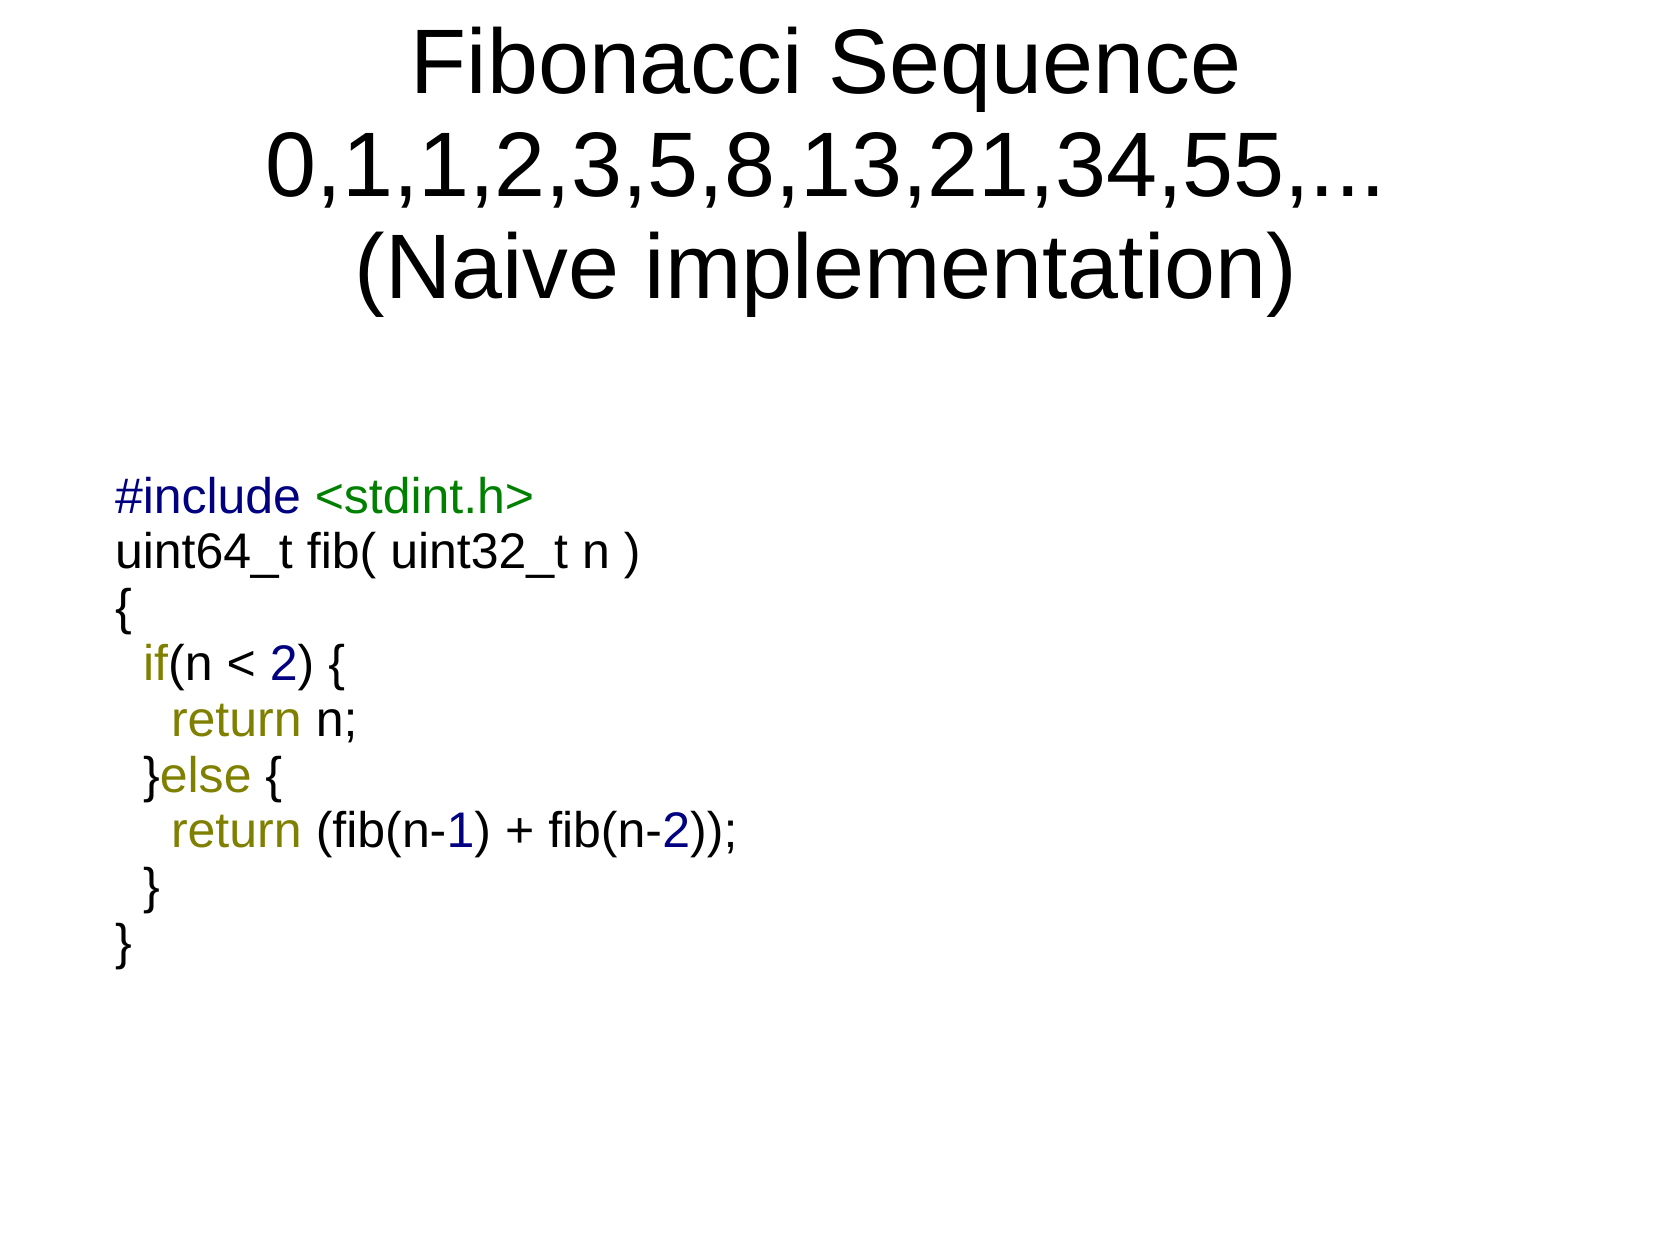

# Fibonacci Sequence 0,1,1,2,3,5,8,13,21,34,55,... (Naive implementation)
#include <stdint.h>
uint64_t fib( uint32_t n )
{
 if(n < 2) {
 return n;
 }else {
 return (fib(n-1) + fib(n-2));
 }
}